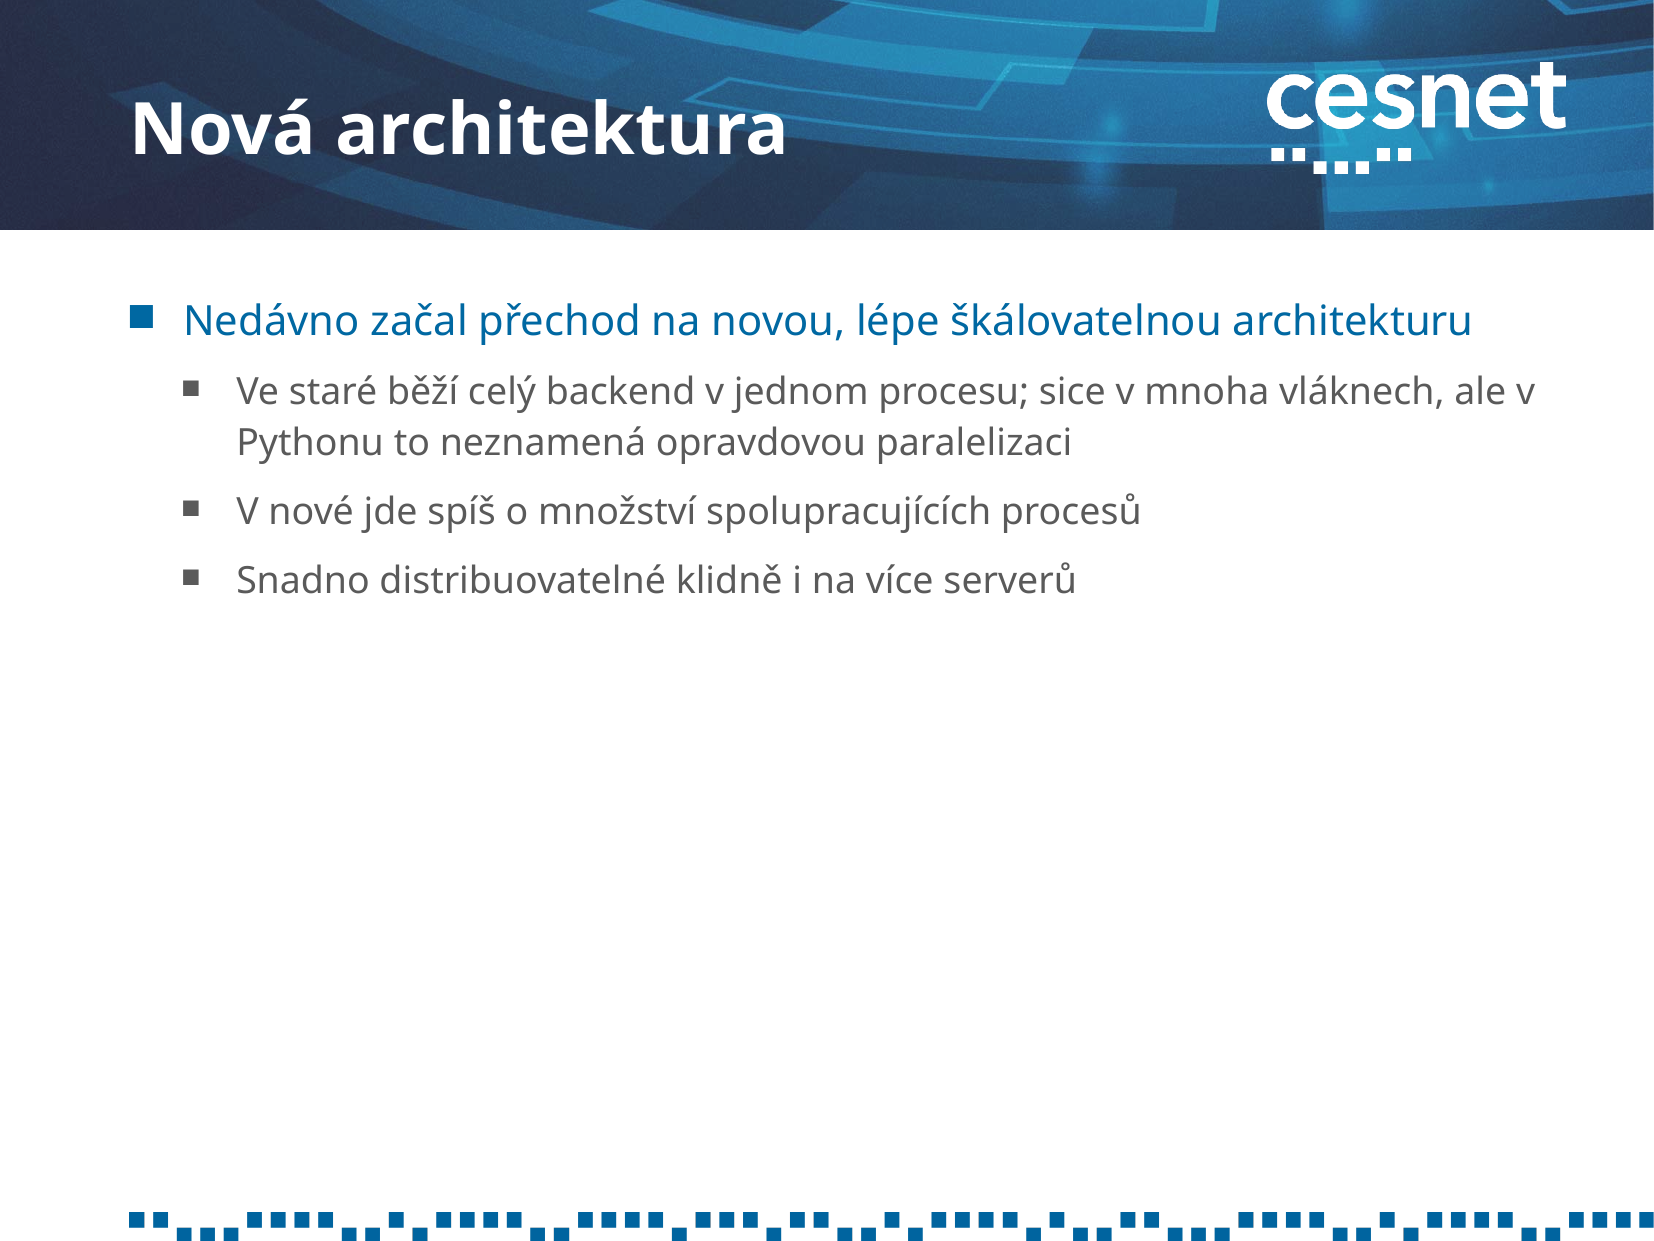

# Nová architektura
Nedávno začal přechod na novou, lépe škálovatelnou architekturu
Ve staré běží celý backend v jednom procesu; sice v mnoha vláknech, ale v Pythonu to neznamená opravdovou paralelizaci
V nové jde spíš o množství spolupracujících procesů
Snadno distribuovatelné klidně i na více serverů